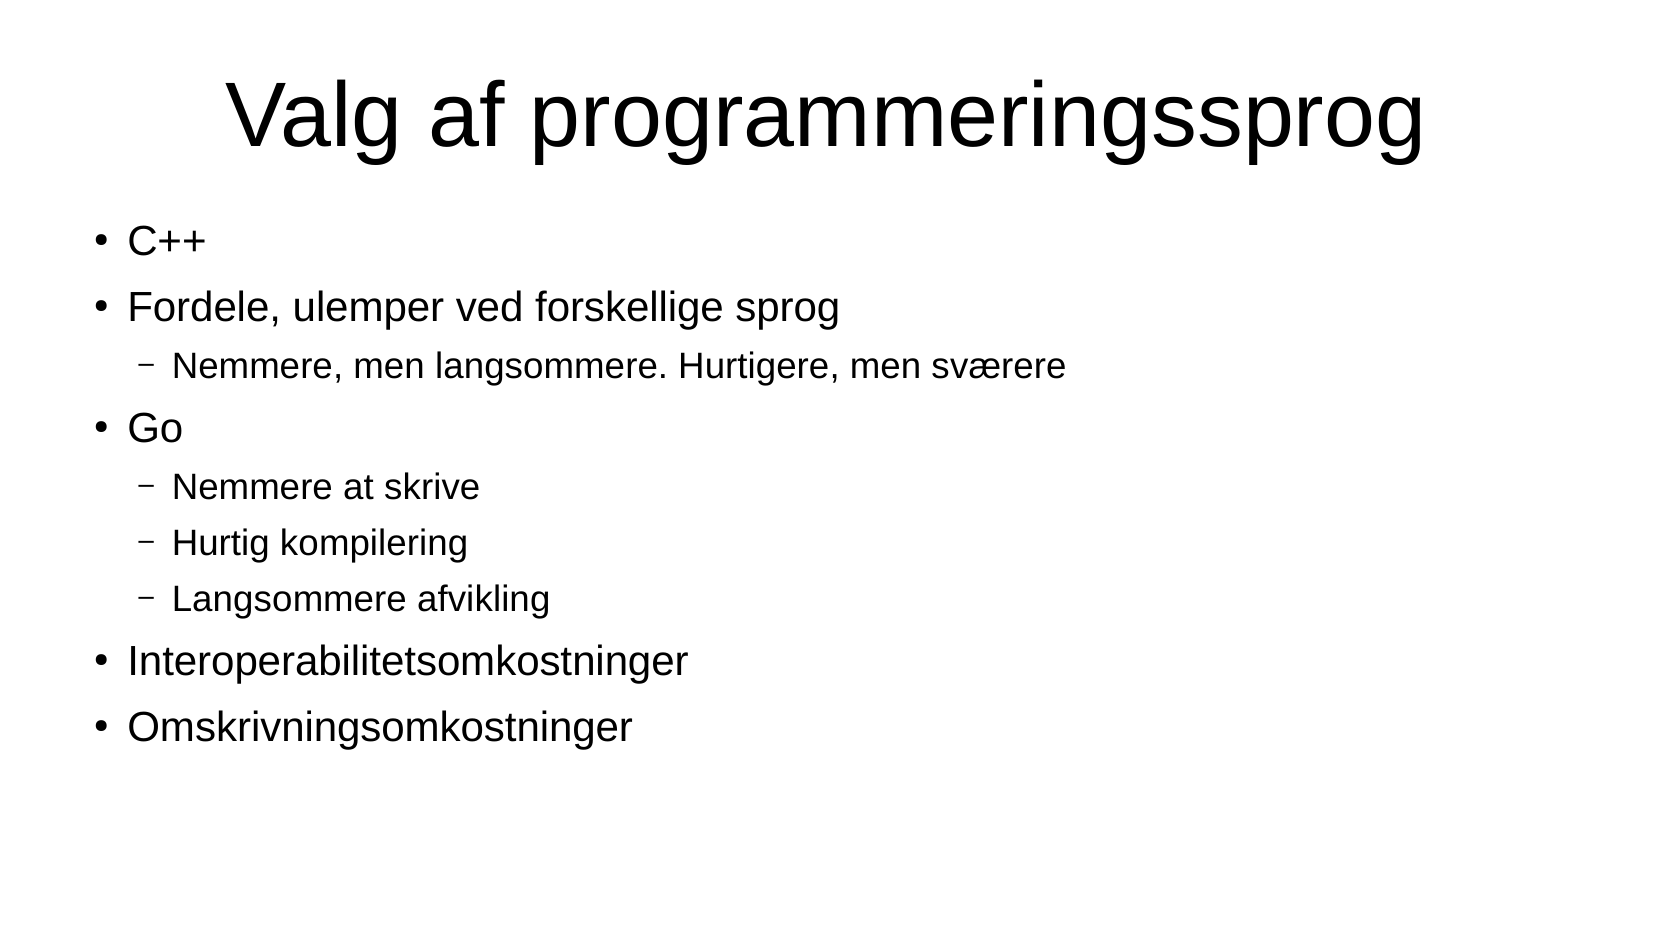

# Valg af programmeringssprog
C++
Fordele, ulemper ved forskellige sprog
Nemmere, men langsommere. Hurtigere, men sværere
Go
Nemmere at skrive
Hurtig kompilering
Langsommere afvikling
Interoperabilitetsomkostninger
Omskrivningsomkostninger